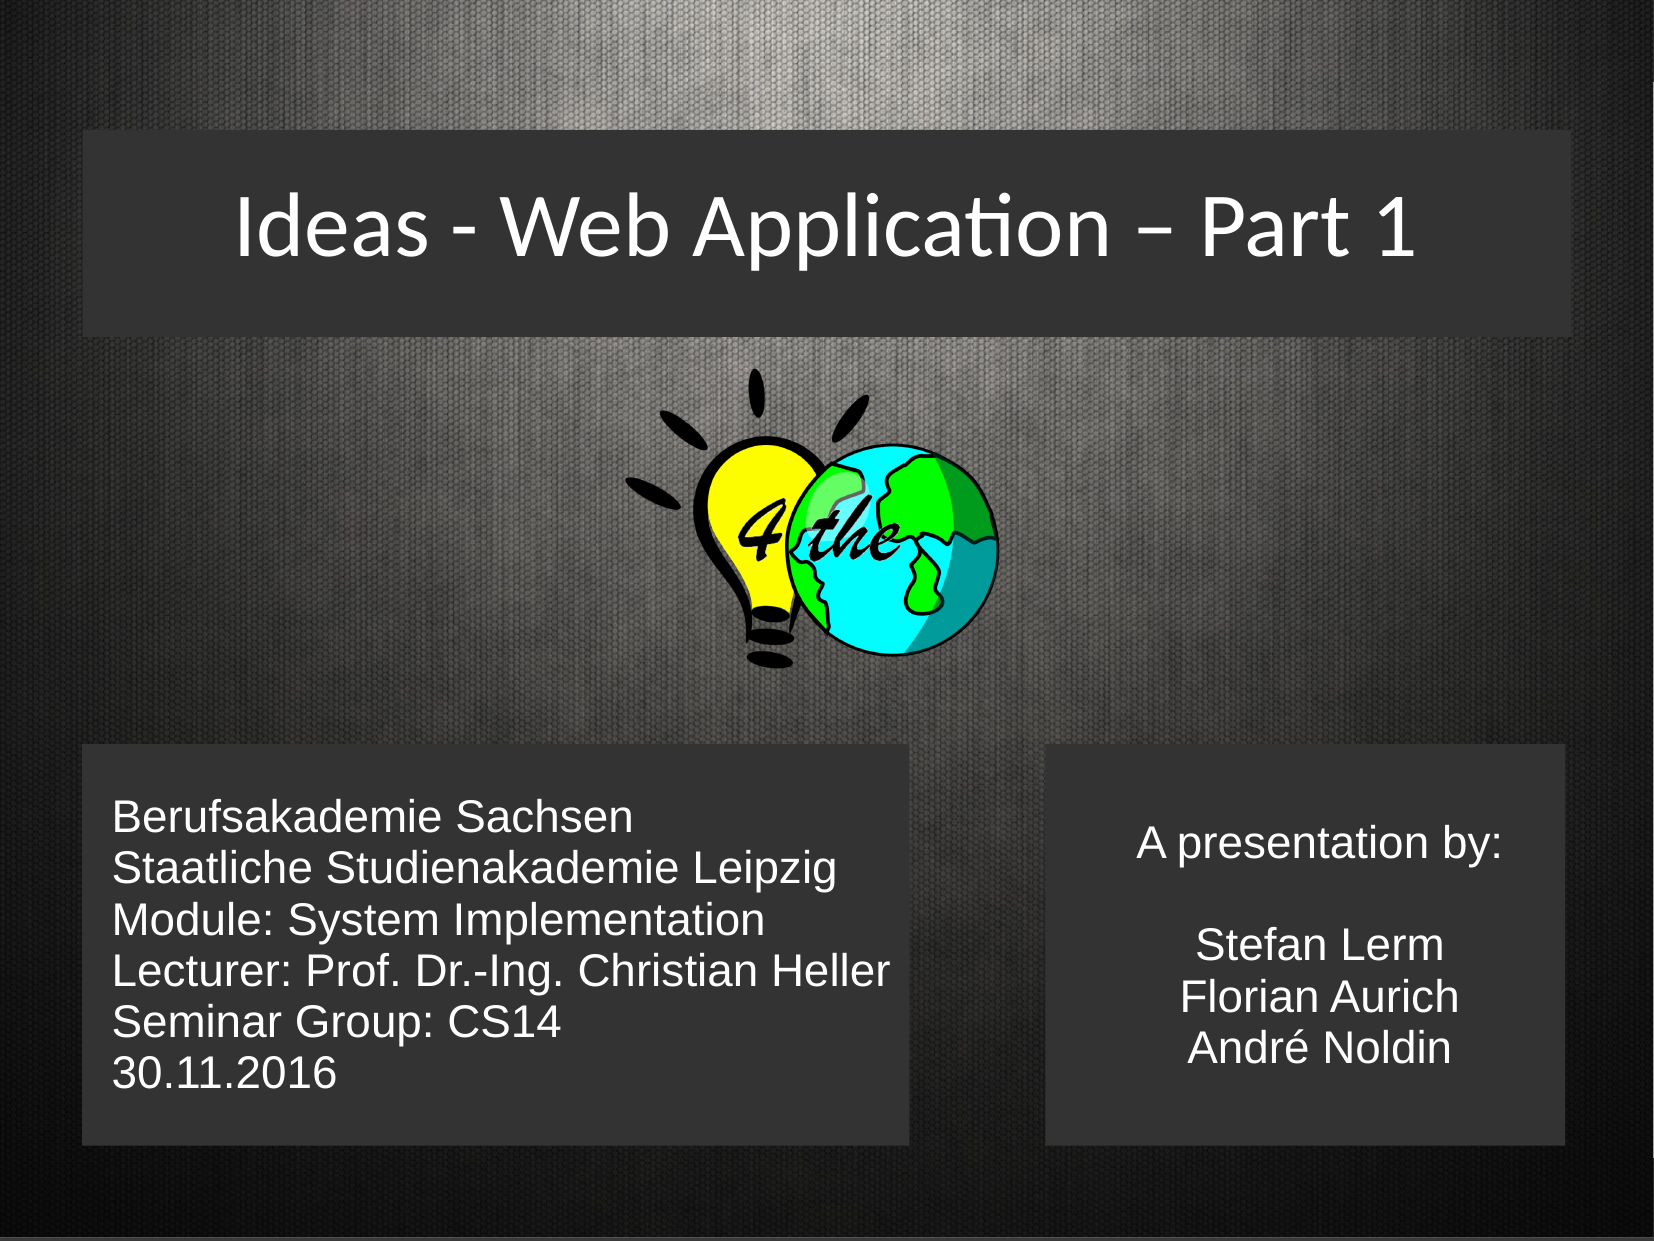

# Ideas - Web Application – Part 1
Berufsakademie Sachsen
Staatliche Studienakademie Leipzig
Module: System Implementation
Lecturer: Prof. Dr.-Ing. Christian Heller
Seminar Group: CS14
30.11.2016
A presentation by:
Stefan Lerm
Florian Aurich
André Noldin